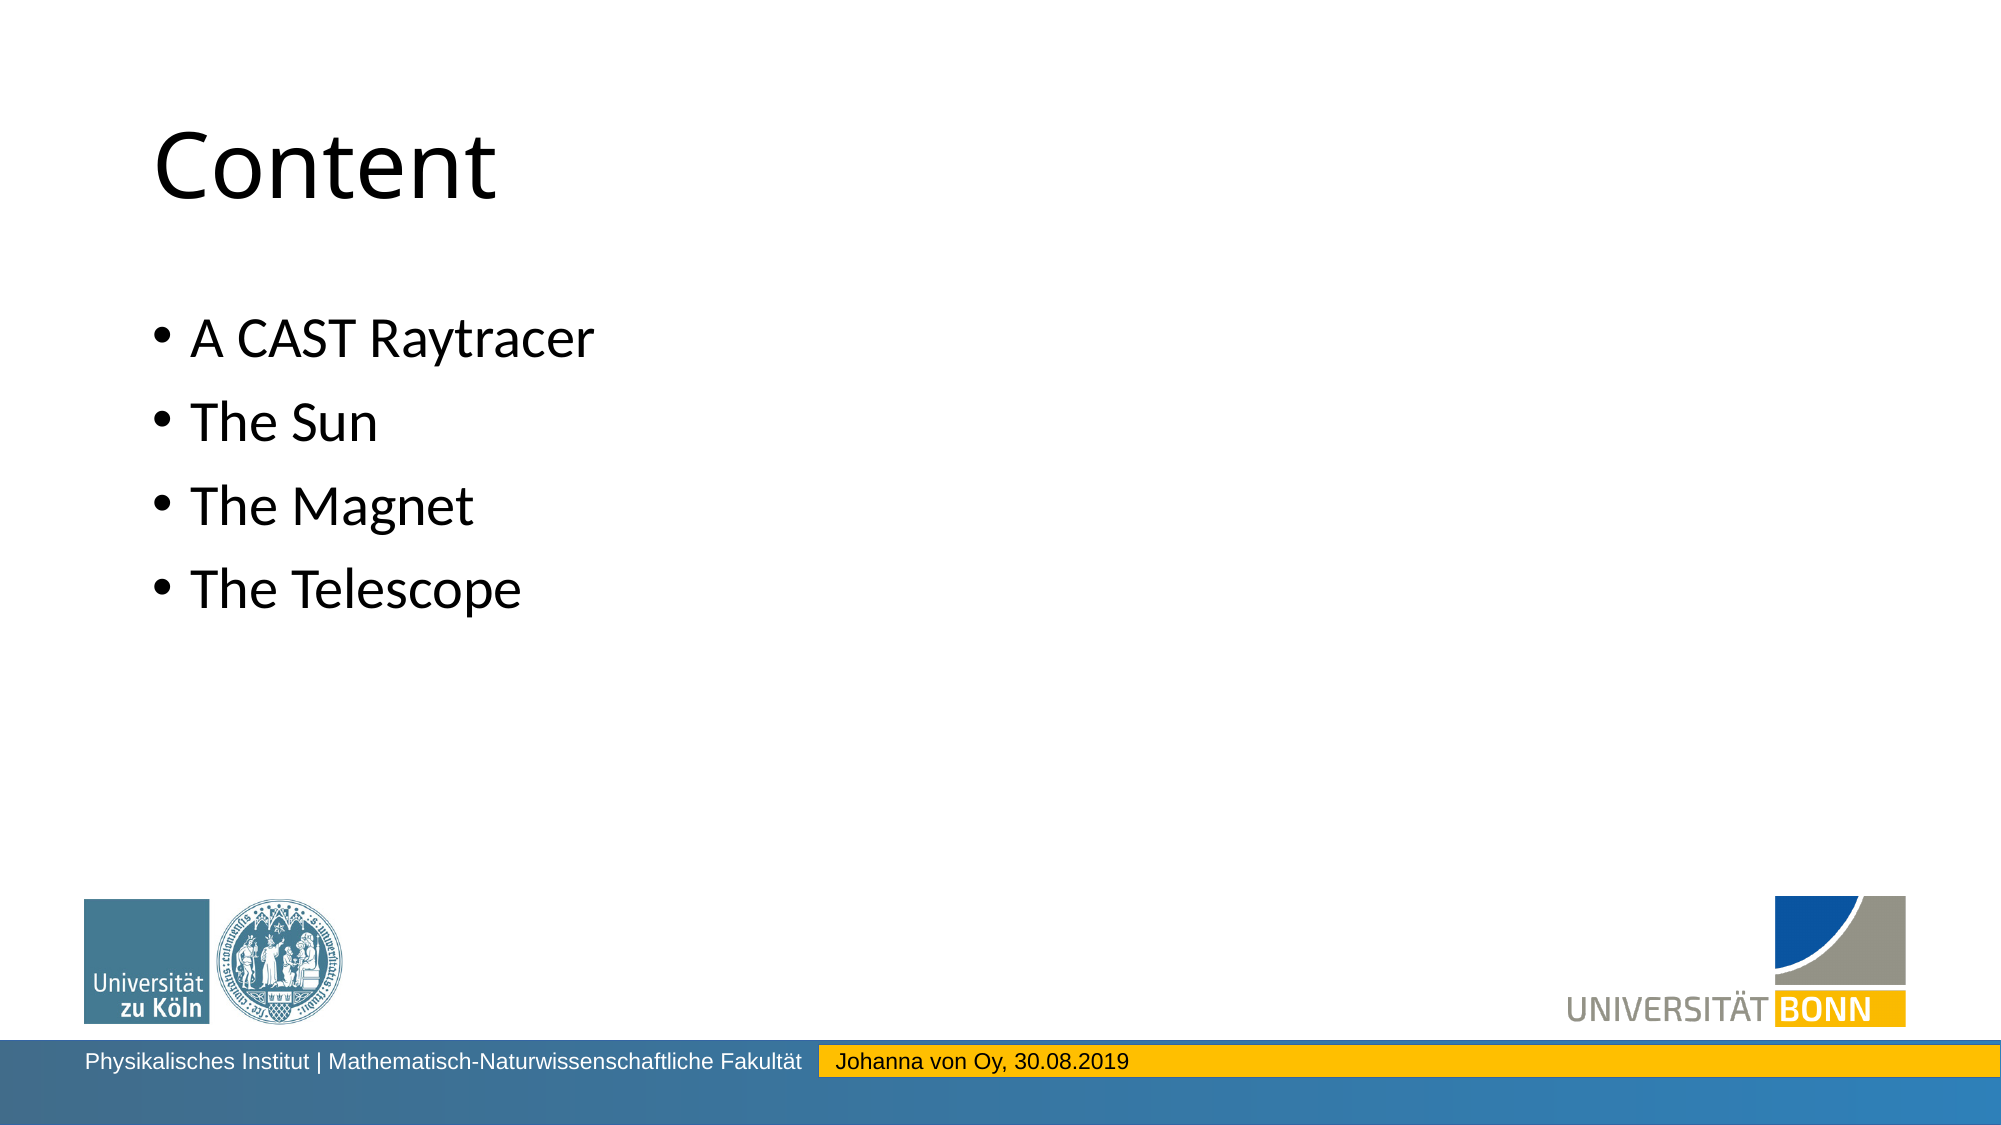

# Content
A CAST Raytracer
The Sun
The Magnet
The Telescope
Physikalisches Institut | Mathematisch-Naturwissenschaftliche Fakultät
 Johanna von Oy, 30.08.2019